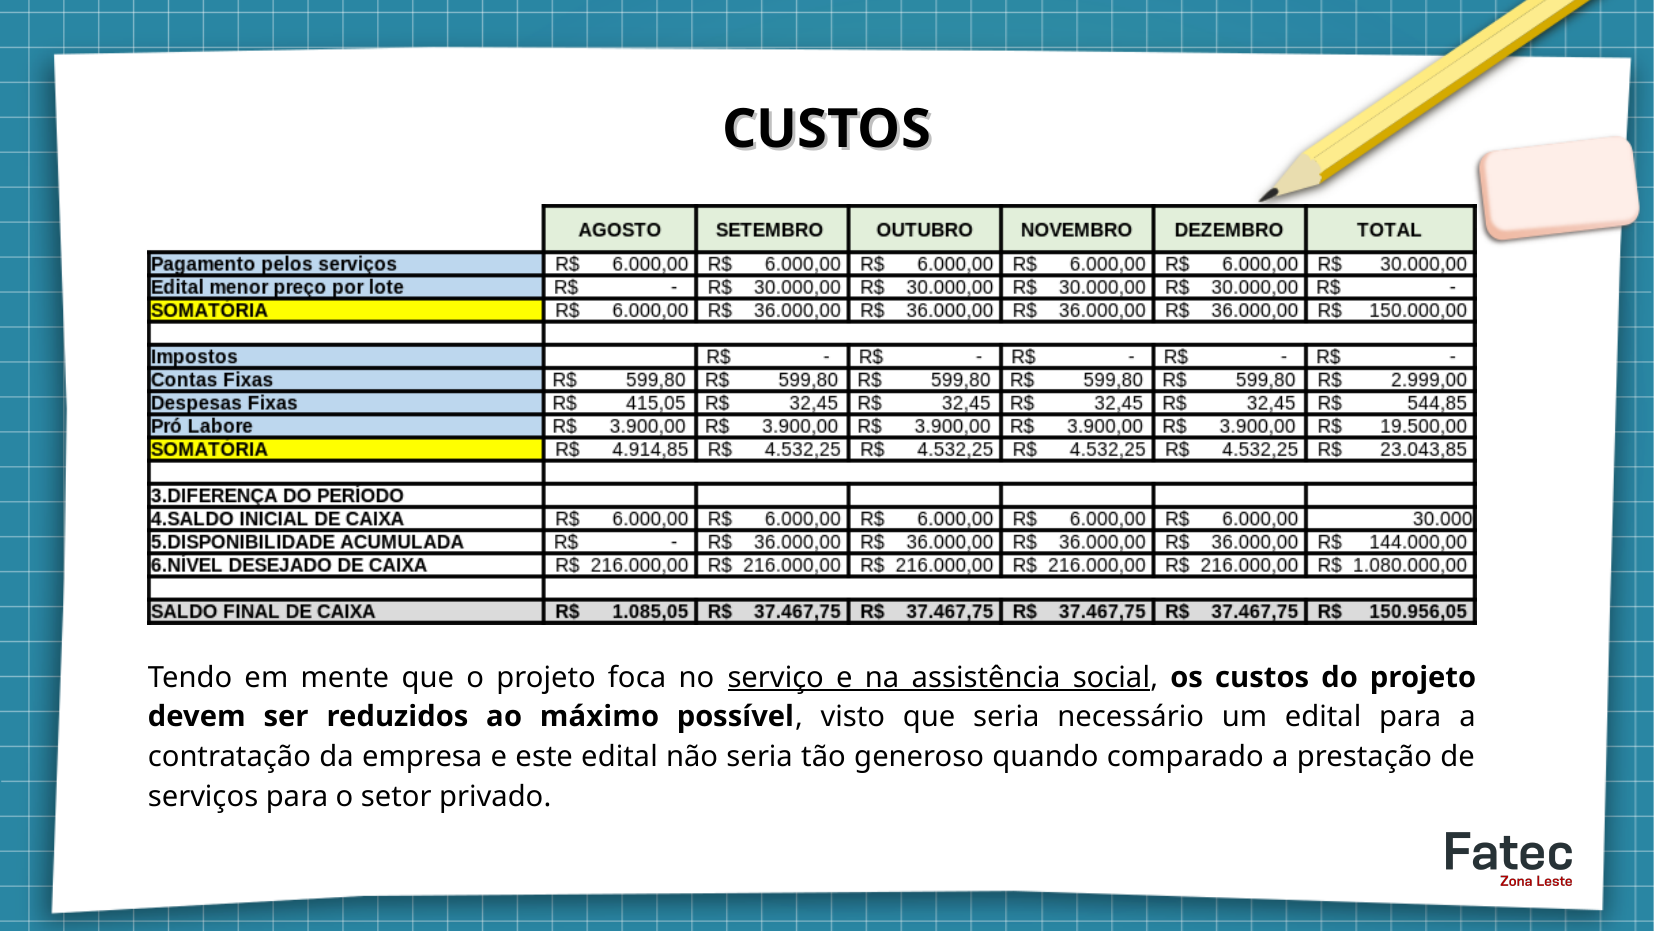

# CUSTOS
Tendo em mente que o projeto foca no serviço e na assistência social, os custos do projeto devem ser reduzidos ao máximo possível, visto que seria necessário um edital para a contratação da empresa e este edital não seria tão generoso quando comparado a prestação de serviços para o setor privado.